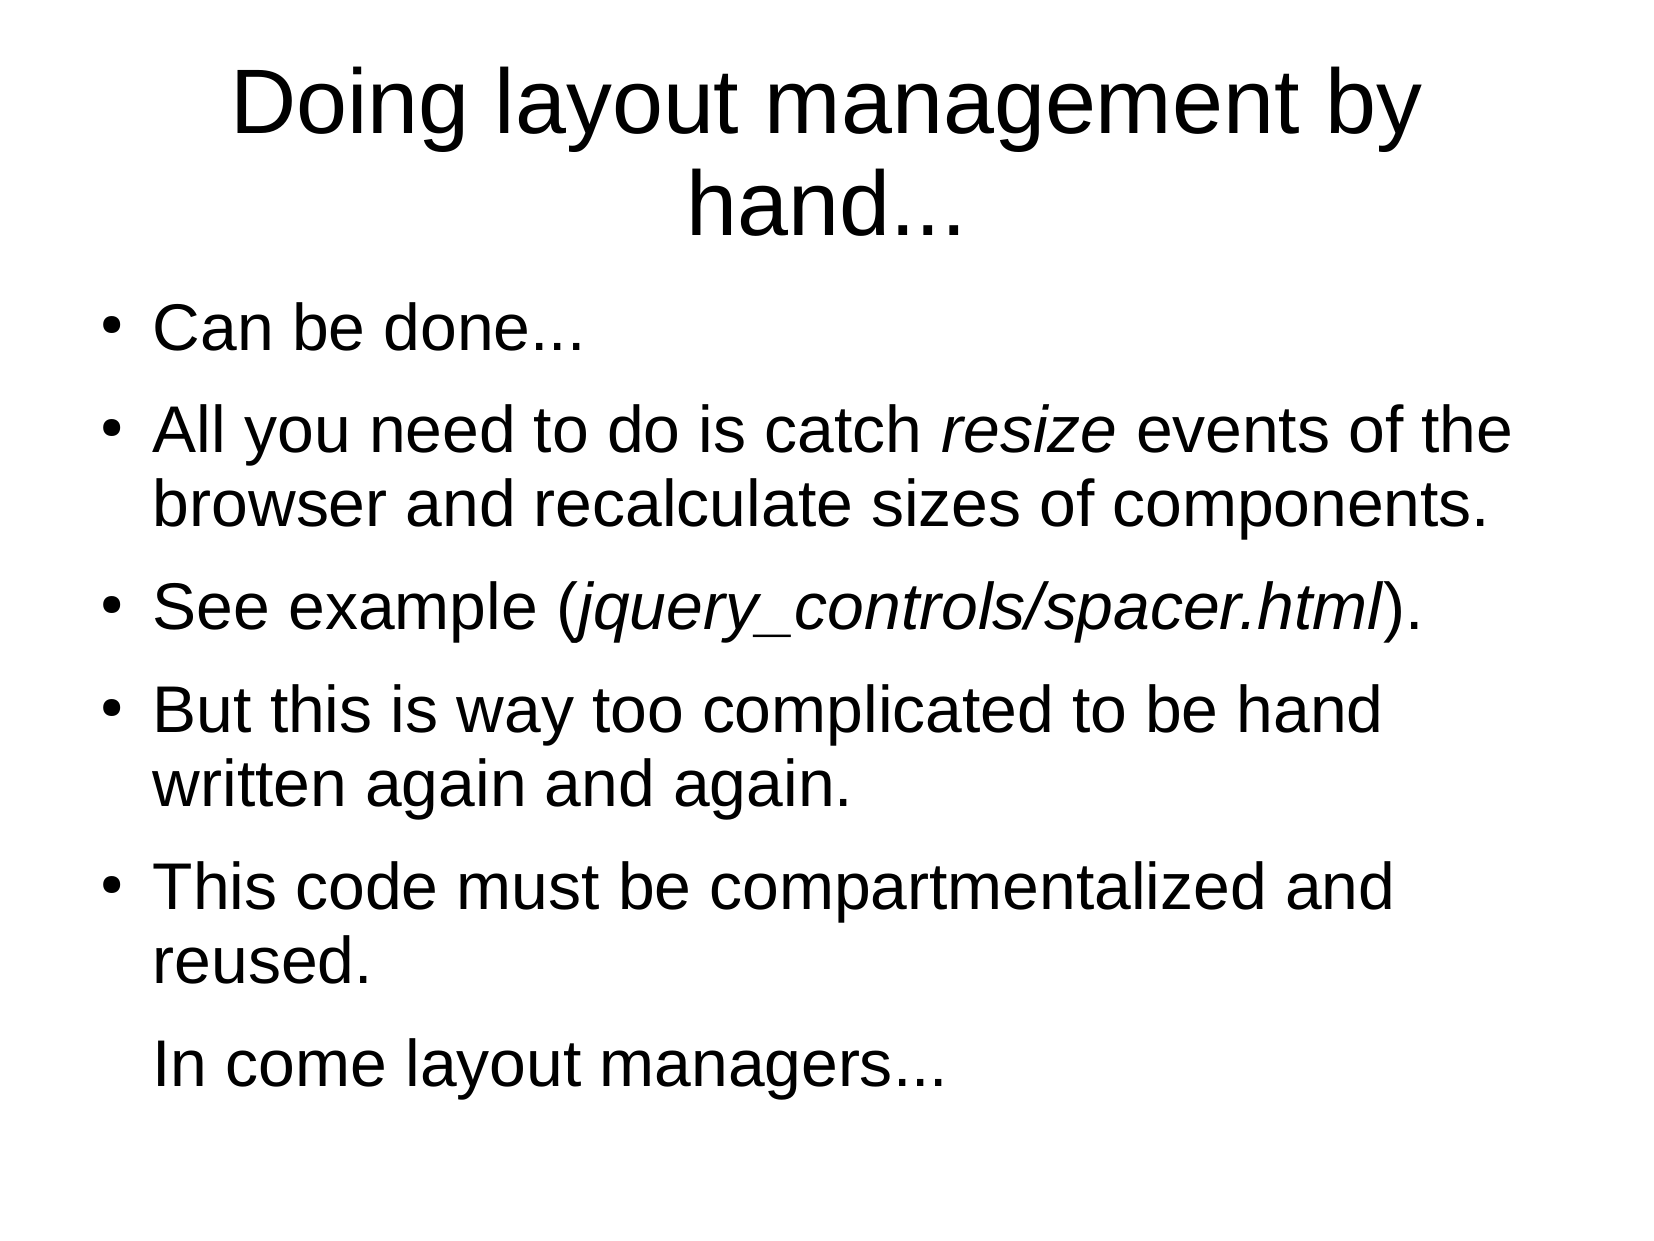

# Doing layout management by hand...
Can be done...
All you need to do is catch resize events of the browser and recalculate sizes of components.
See example (jquery_controls/spacer.html).
But this is way too complicated to be hand written again and again.
This code must be compartmentalized and reused.
In come layout managers...